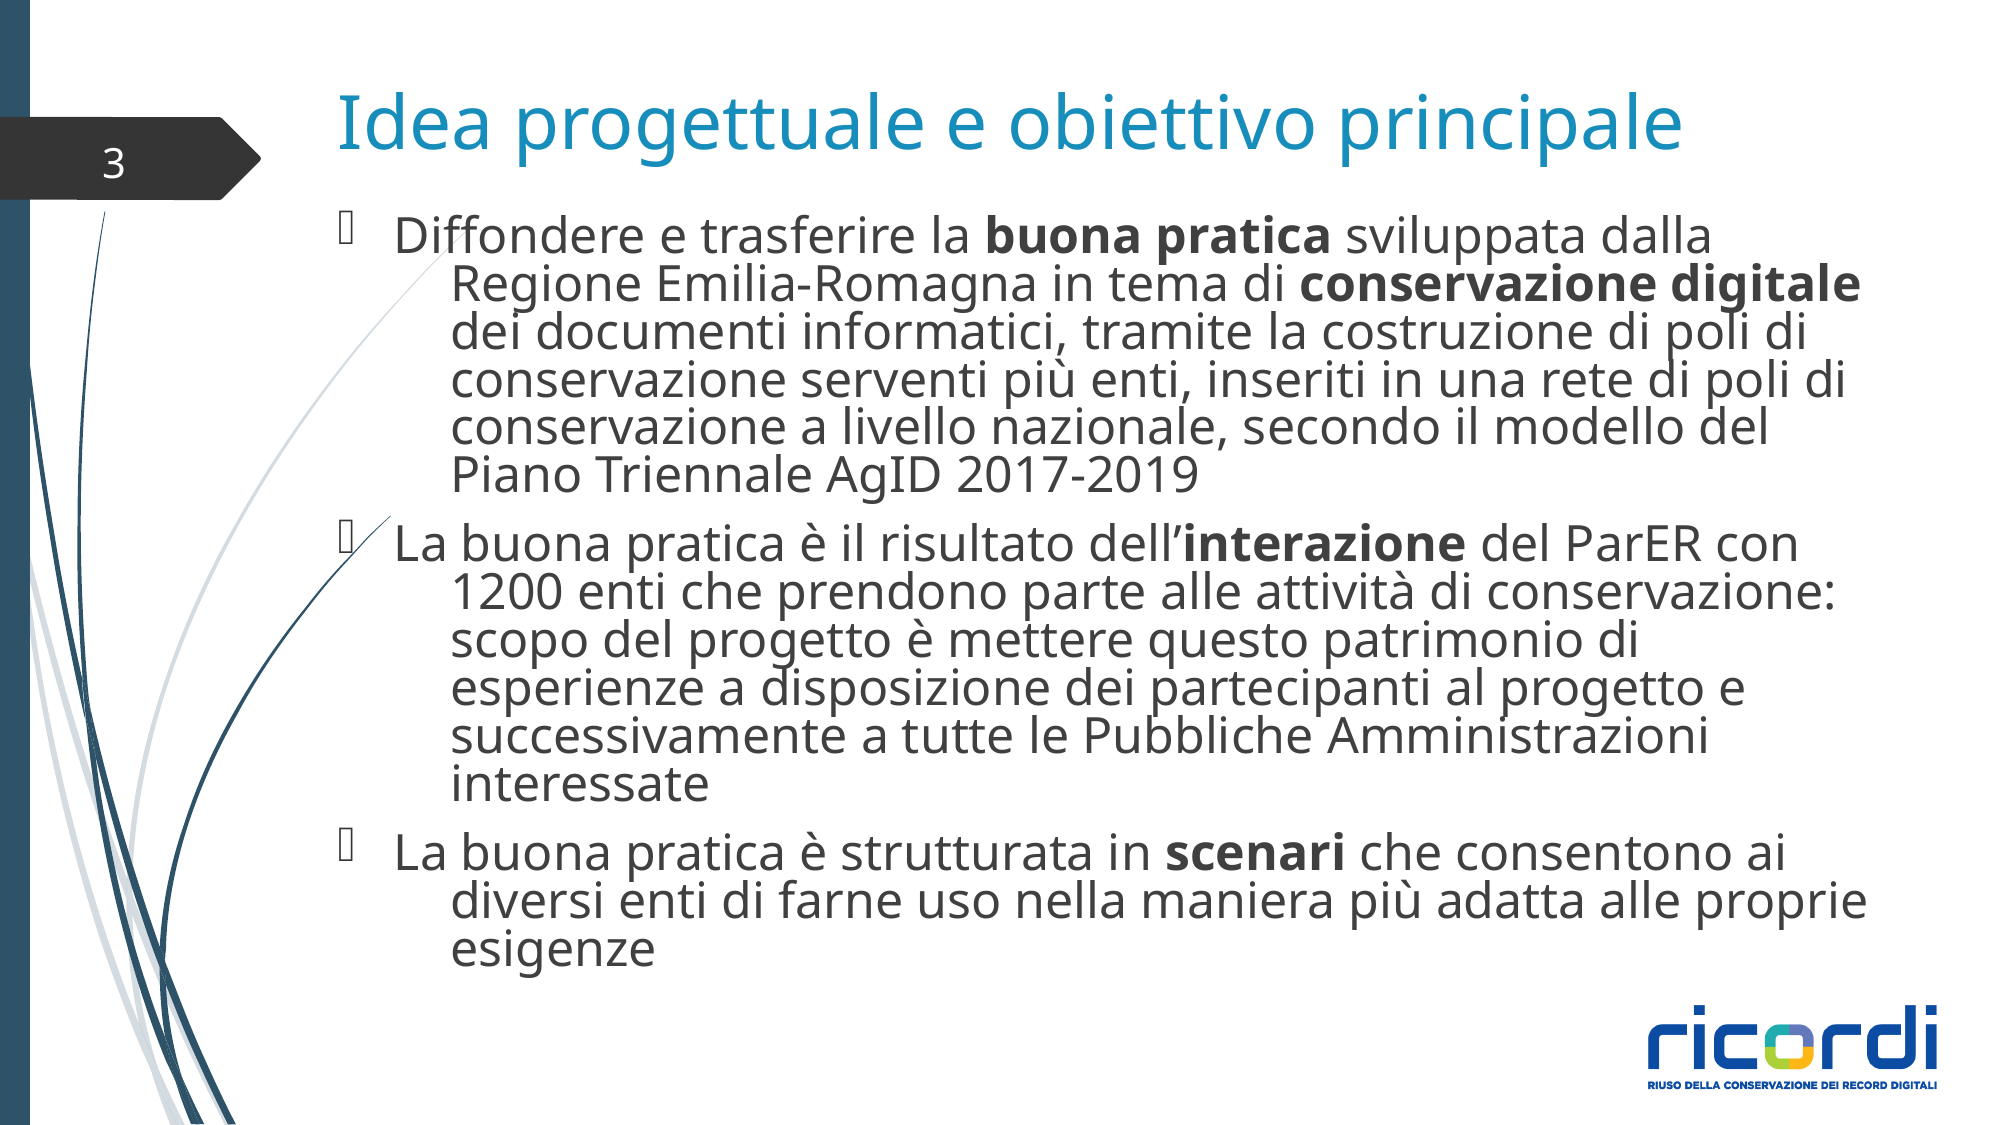

# Idea progettuale e obiettivo principale
Diffondere e trasferire la buona pratica sviluppata dalla Regione Emilia-Romagna in tema di conservazione digitale dei documenti informatici, tramite la costruzione di poli di conservazione serventi più enti, inseriti in una rete di poli di conservazione a livello nazionale, secondo il modello del Piano Triennale AgID 2017-2019
La buona pratica è il risultato dell’interazione del ParER con 1200 enti che prendono parte alle attività di conservazione: scopo del progetto è mettere questo patrimonio di esperienze a disposizione dei partecipanti al progetto e successivamente a tutte le Pubbliche Amministrazioni interessate
La buona pratica è strutturata in scenari che consentono ai diversi enti di farne uso nella maniera più adatta alle proprie esigenze